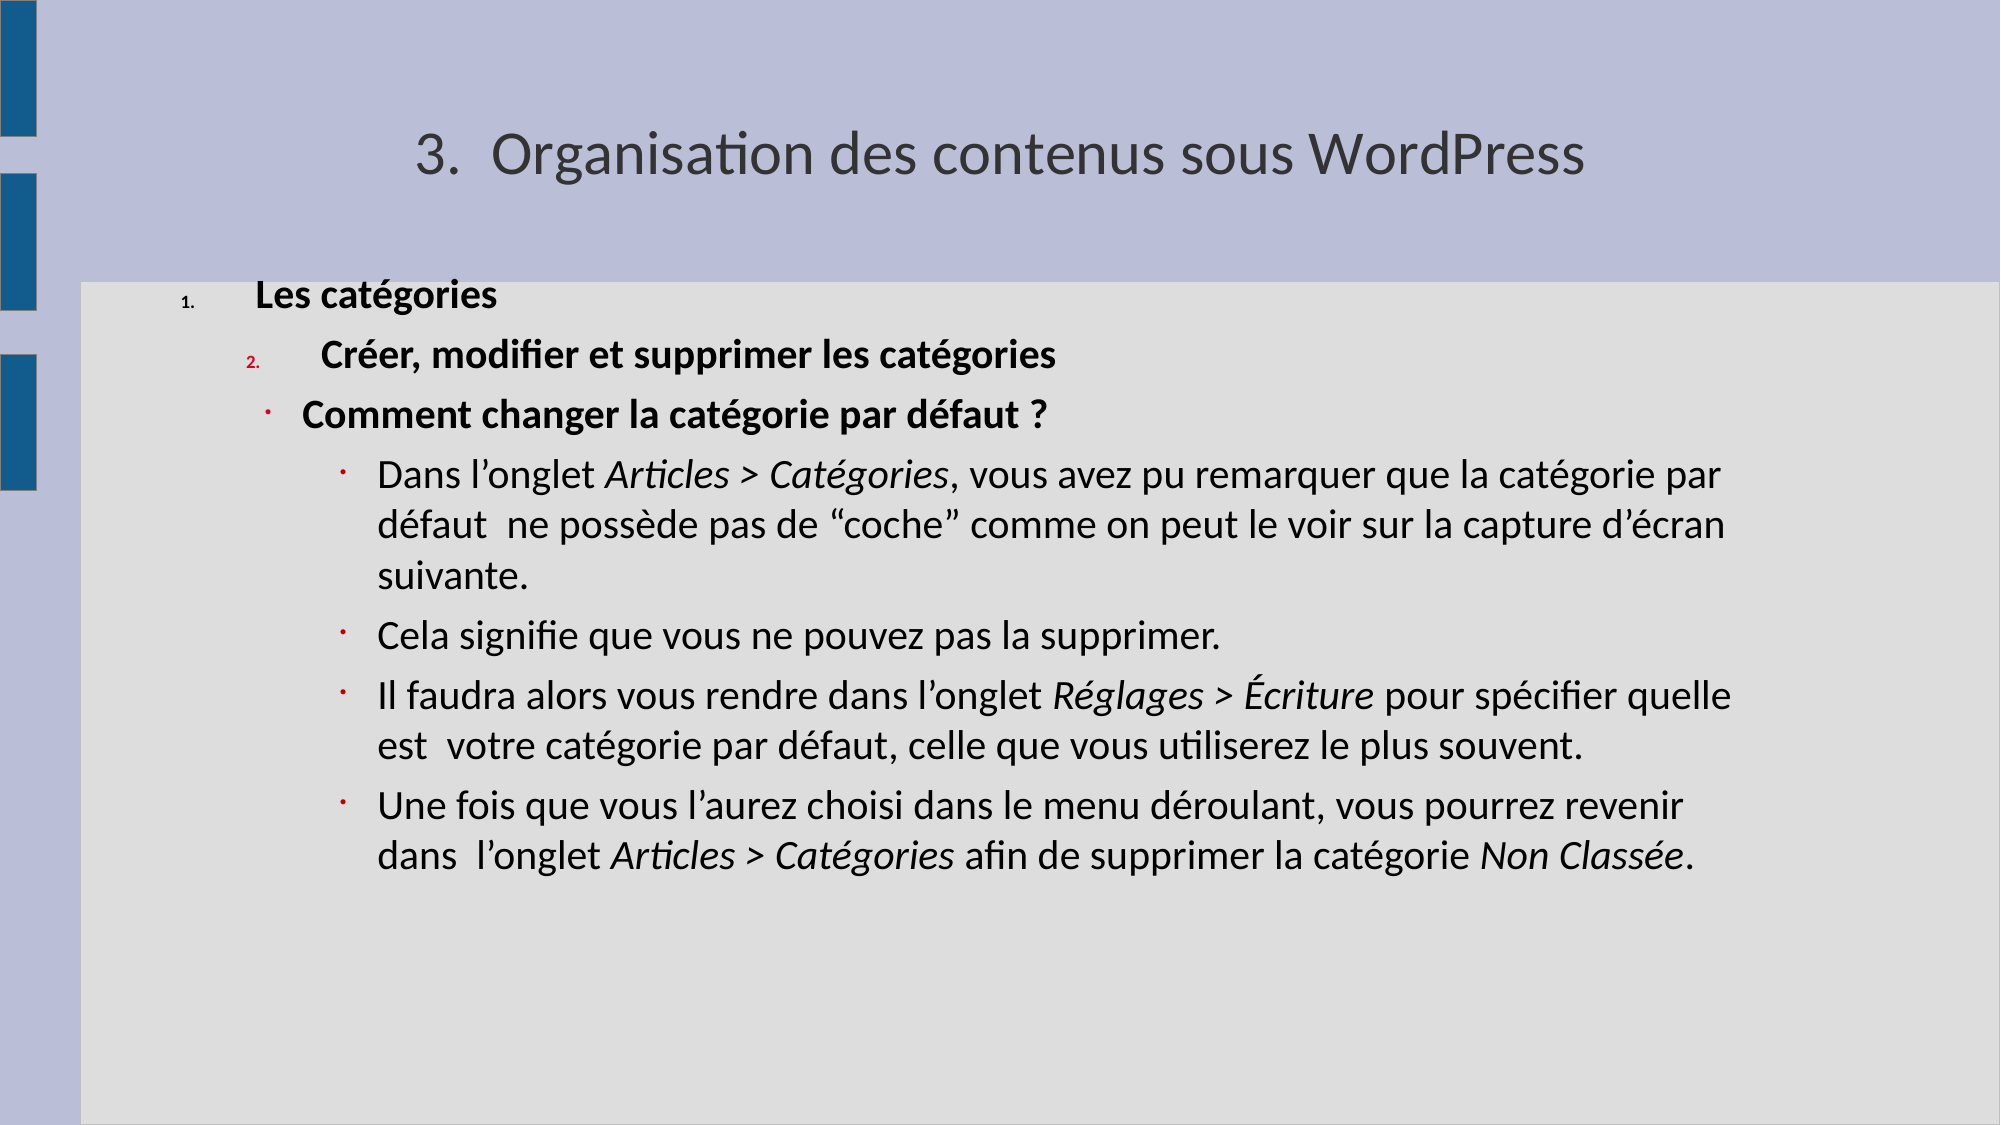

# 3.	Organisation des contenus sous WordPress
Les catégories
Créer, modifier et supprimer les catégories
Comment changer la catégorie par défaut ?
Dans l’onglet Articles > Catégories, vous avez pu remarquer que la catégorie par défaut ne possède pas de “coche” comme on peut le voir sur la capture d’écran suivante.
Cela signifie que vous ne pouvez pas la supprimer.
Il faudra alors vous rendre dans l’onglet Réglages > Écriture pour spécifier quelle est votre catégorie par défaut, celle que vous utiliserez le plus souvent.
Une fois que vous l’aurez choisi dans le menu déroulant, vous pourrez revenir dans l’onglet Articles > Catégories afin de supprimer la catégorie Non Classée.